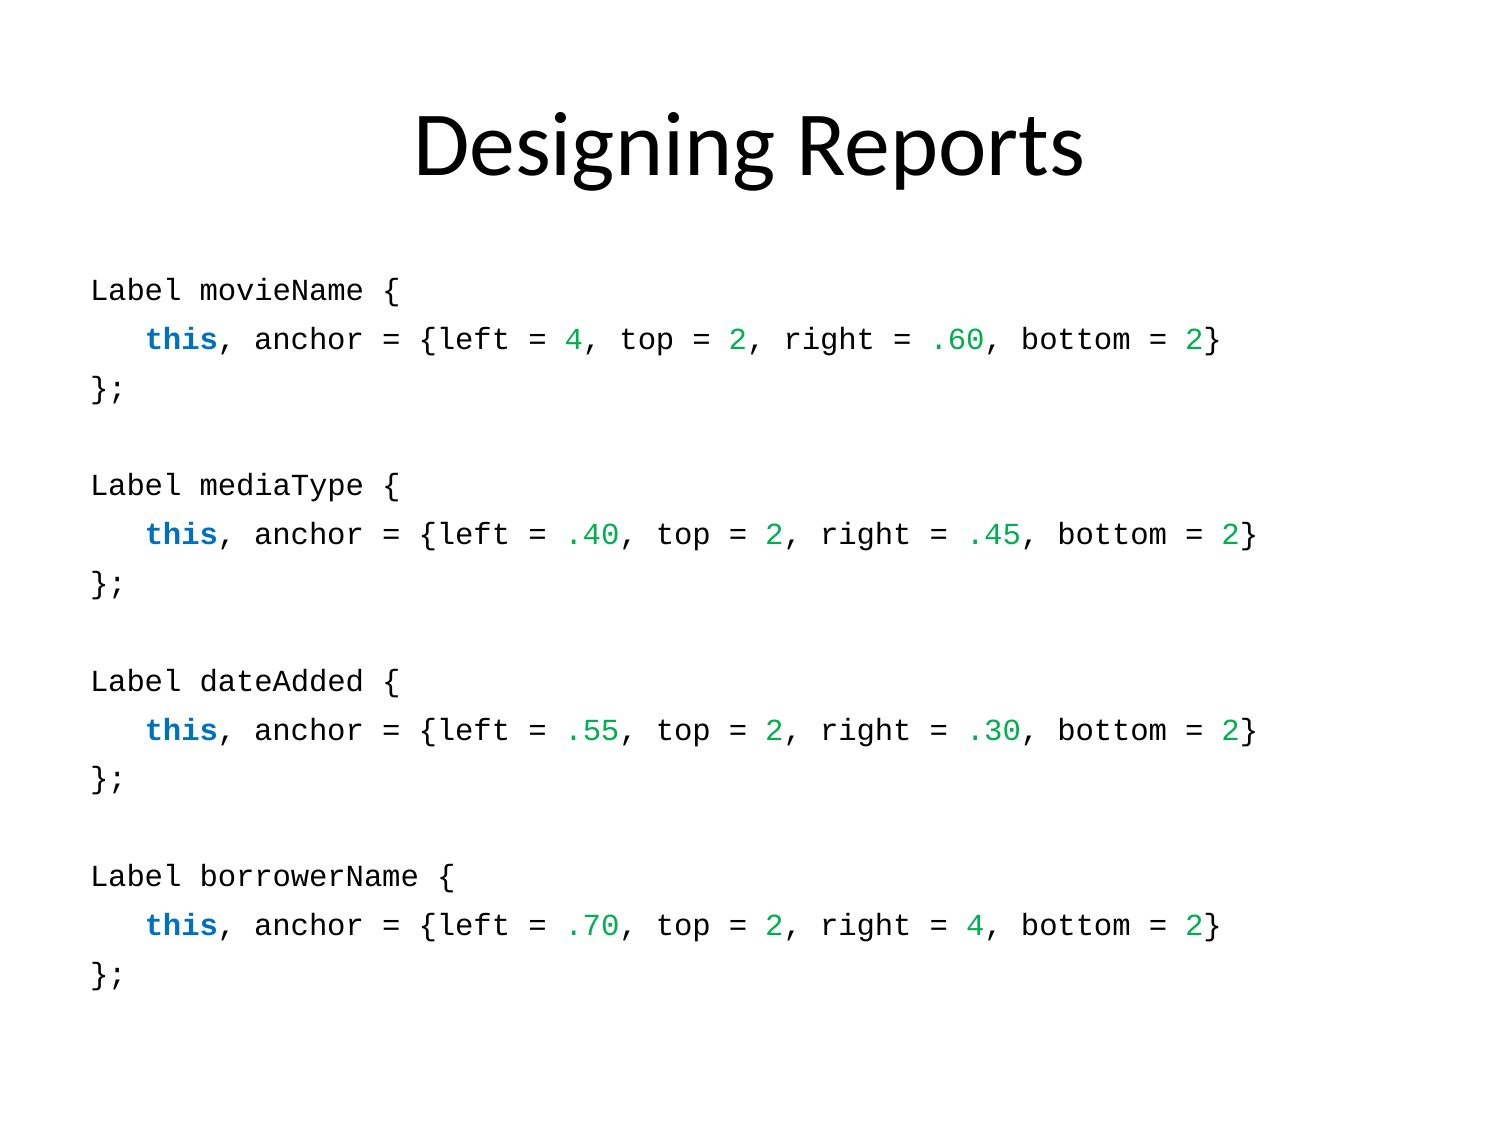

# Designing Reports
Label movieName {
 this, anchor = {left = 4, top = 2, right = .60, bottom = 2}
};
Label mediaType {
 this, anchor = {left = .40, top = 2, right = .45, bottom = 2}
};
Label dateAdded {
 this, anchor = {left = .55, top = 2, right = .30, bottom = 2}
};
Label borrowerName {
 this, anchor = {left = .70, top = 2, right = 4, bottom = 2}
};